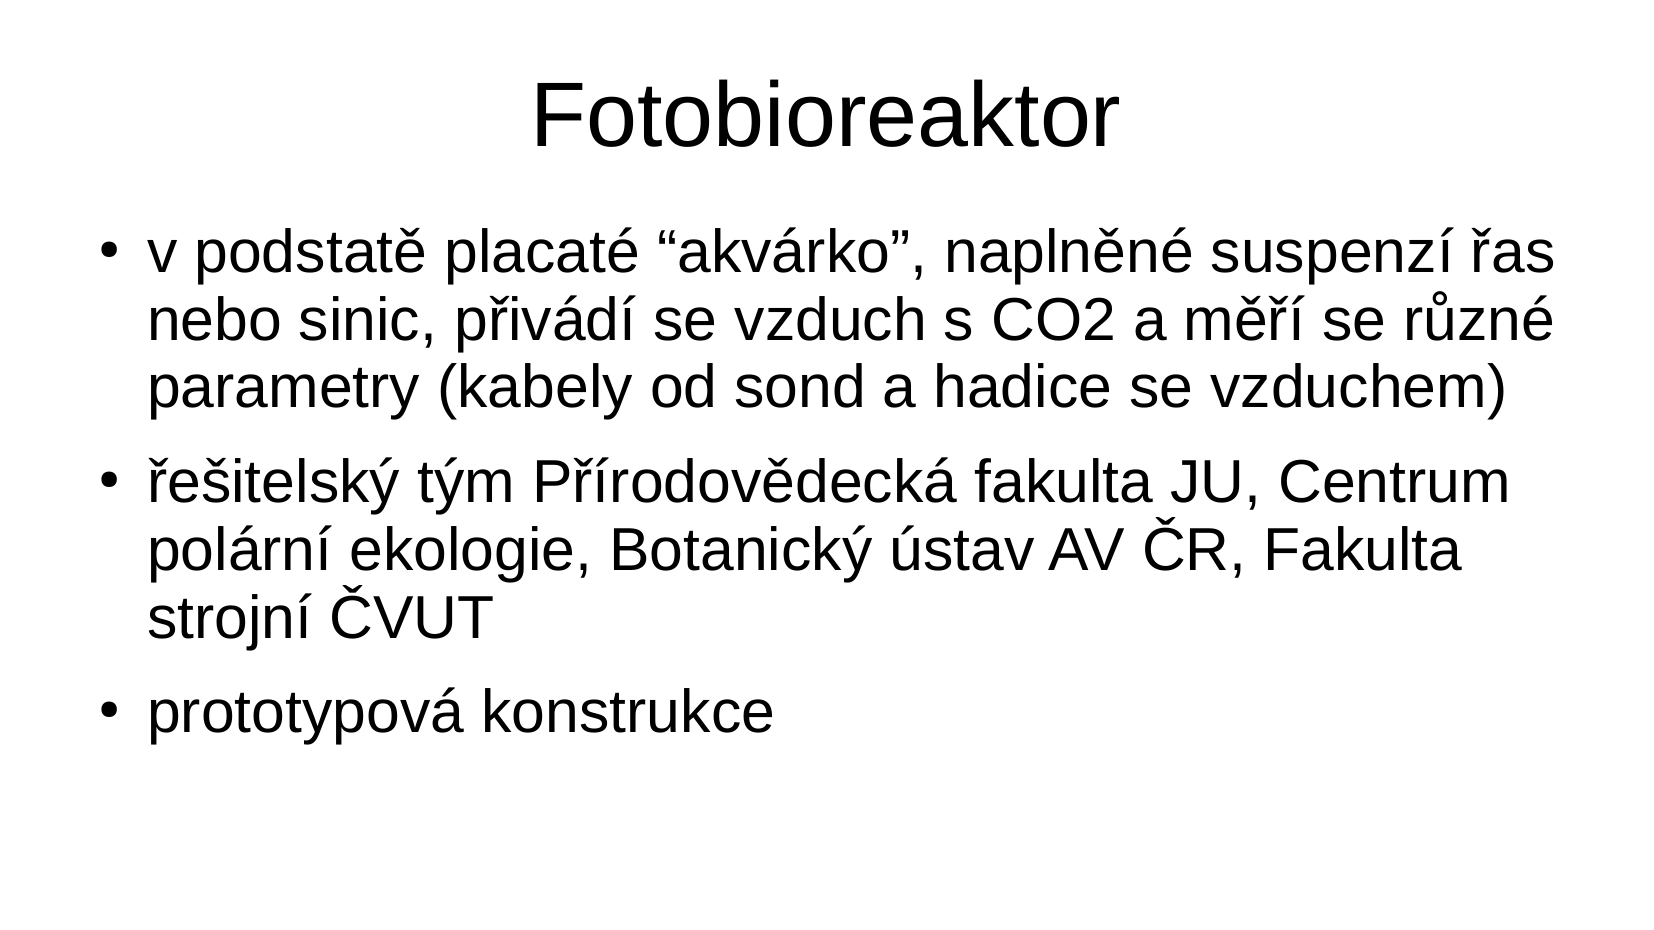

# Fotobioreaktor
v podstatě placaté “akvárko”, naplněné suspenzí řas nebo sinic, přivádí se vzduch s CO2 a měří se různé parametry (kabely od sond a hadice se vzduchem)
řešitelský tým Přírodovědecká fakulta JU, Centrum polární ekologie, Botanický ústav AV ČR, Fakulta strojní ČVUT
prototypová konstrukce